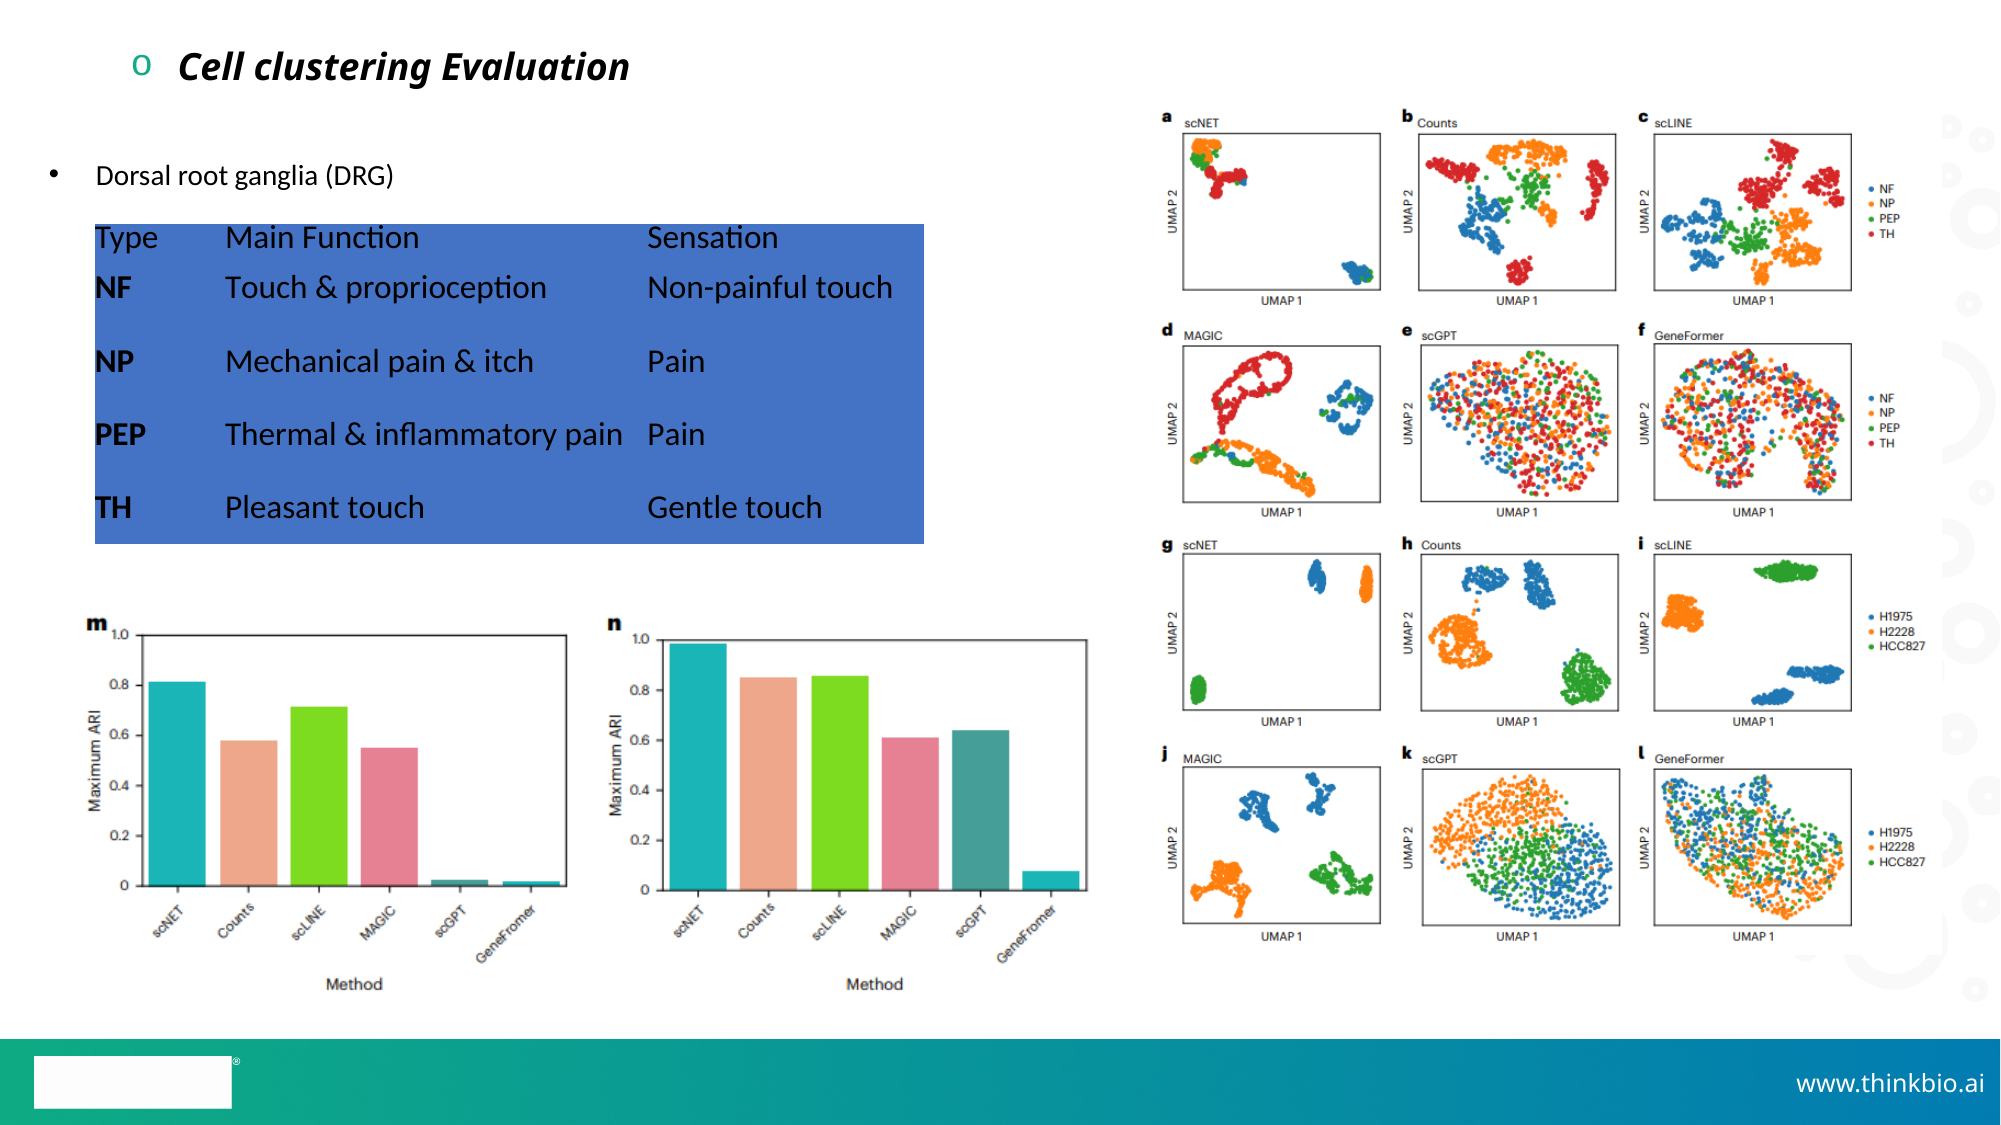

Cell clustering Evaluation
Dorsal root ganglia (DRG)
| Type | Main Function | Sensation |
| --- | --- | --- |
| NF | Touch & proprioception | Non-painful touch |
| NP | Mechanical pain & itch | Pain |
| PEP | Thermal & inflammatory pain | Pain |
| TH | Pleasant touch | Gentle touch |